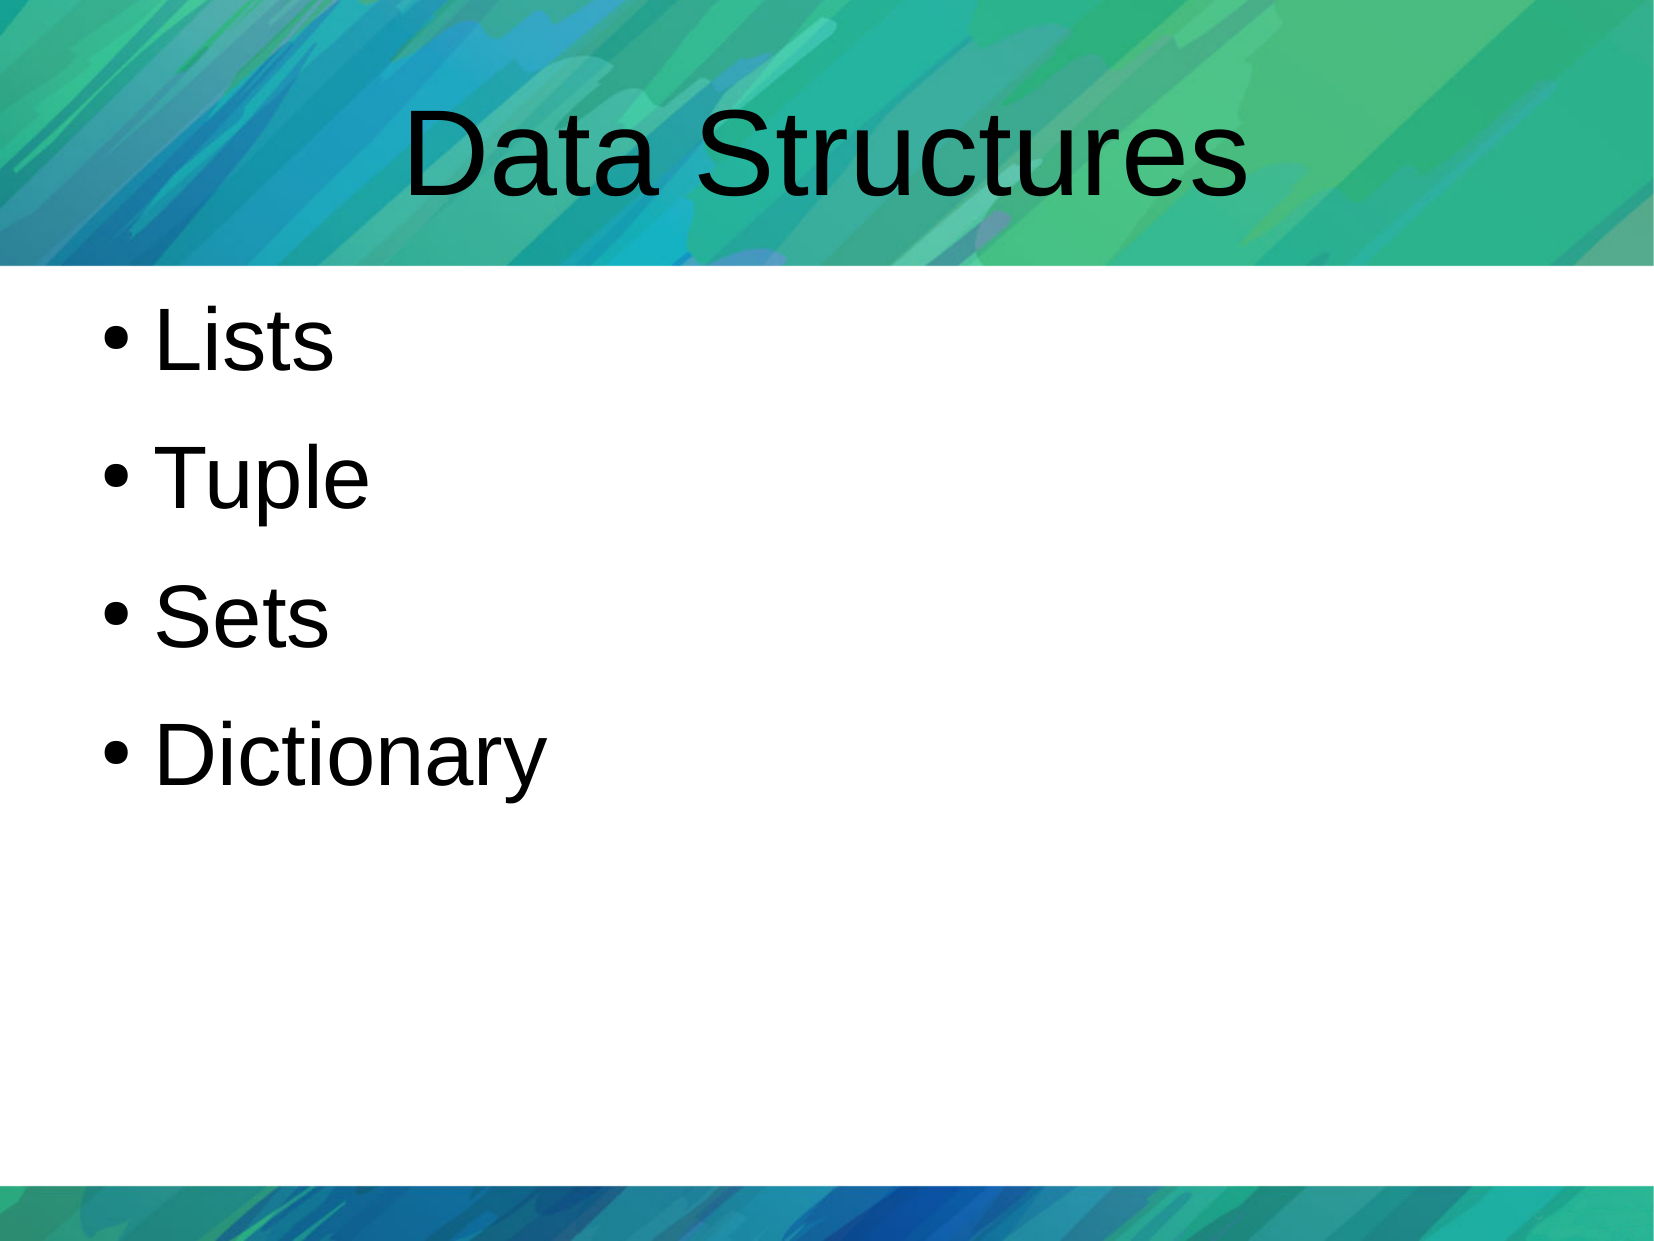

# Data Structures
Lists
Tuple
Sets
Dictionary